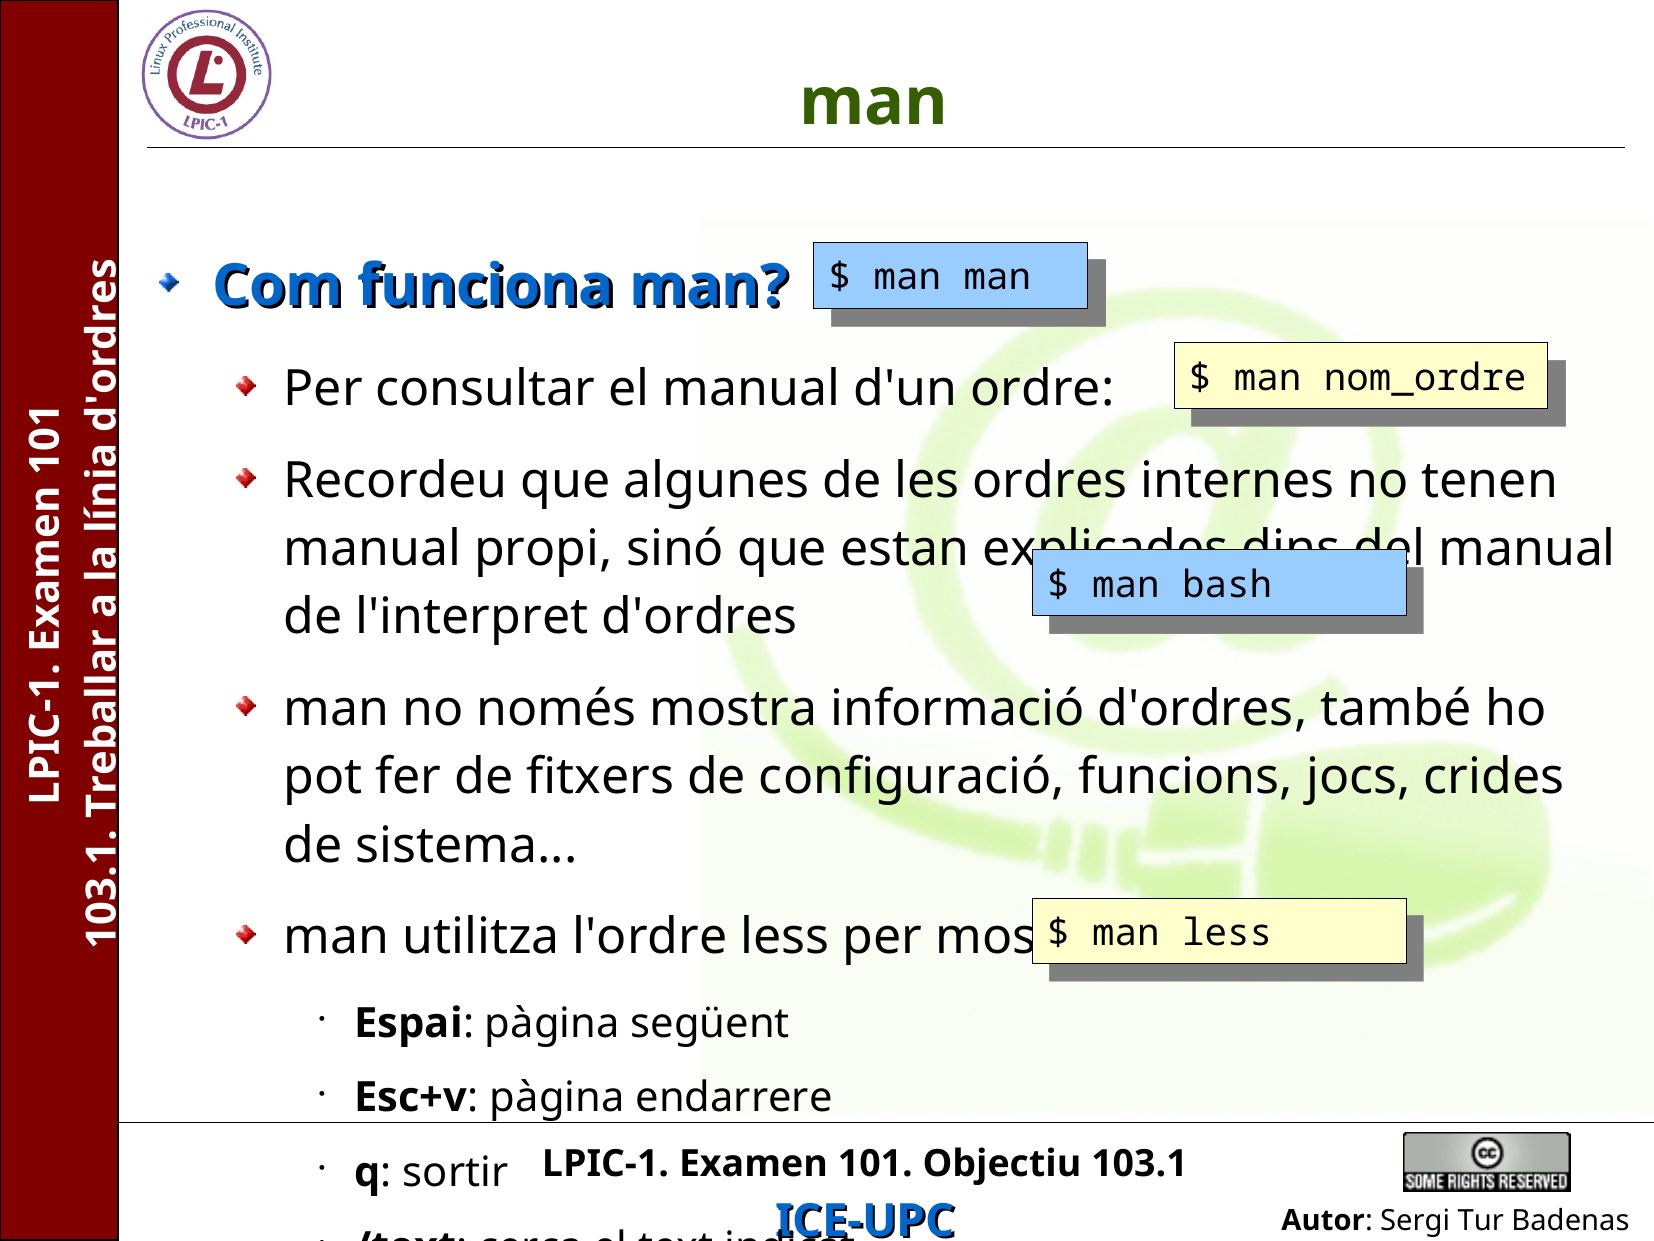

# man
$ man man
Com funciona man?
Per consultar el manual d'un ordre:
Recordeu que algunes de les ordres internes no tenen manual propi, sinó que estan explicades dins del manual de l'interpret d'ordres
man no només mostra informació d'ordres, també ho pot fer de fitxers de configuració, funcions, jocs, crides de sistema...
man utilitza l'ordre less per mostrar el manual
Espai: pàgina següent
Esc+v: pàgina endarrere
q: sortir
/text: cerca el text indicat
$ man nom_ordre
$ man bash
$ man less